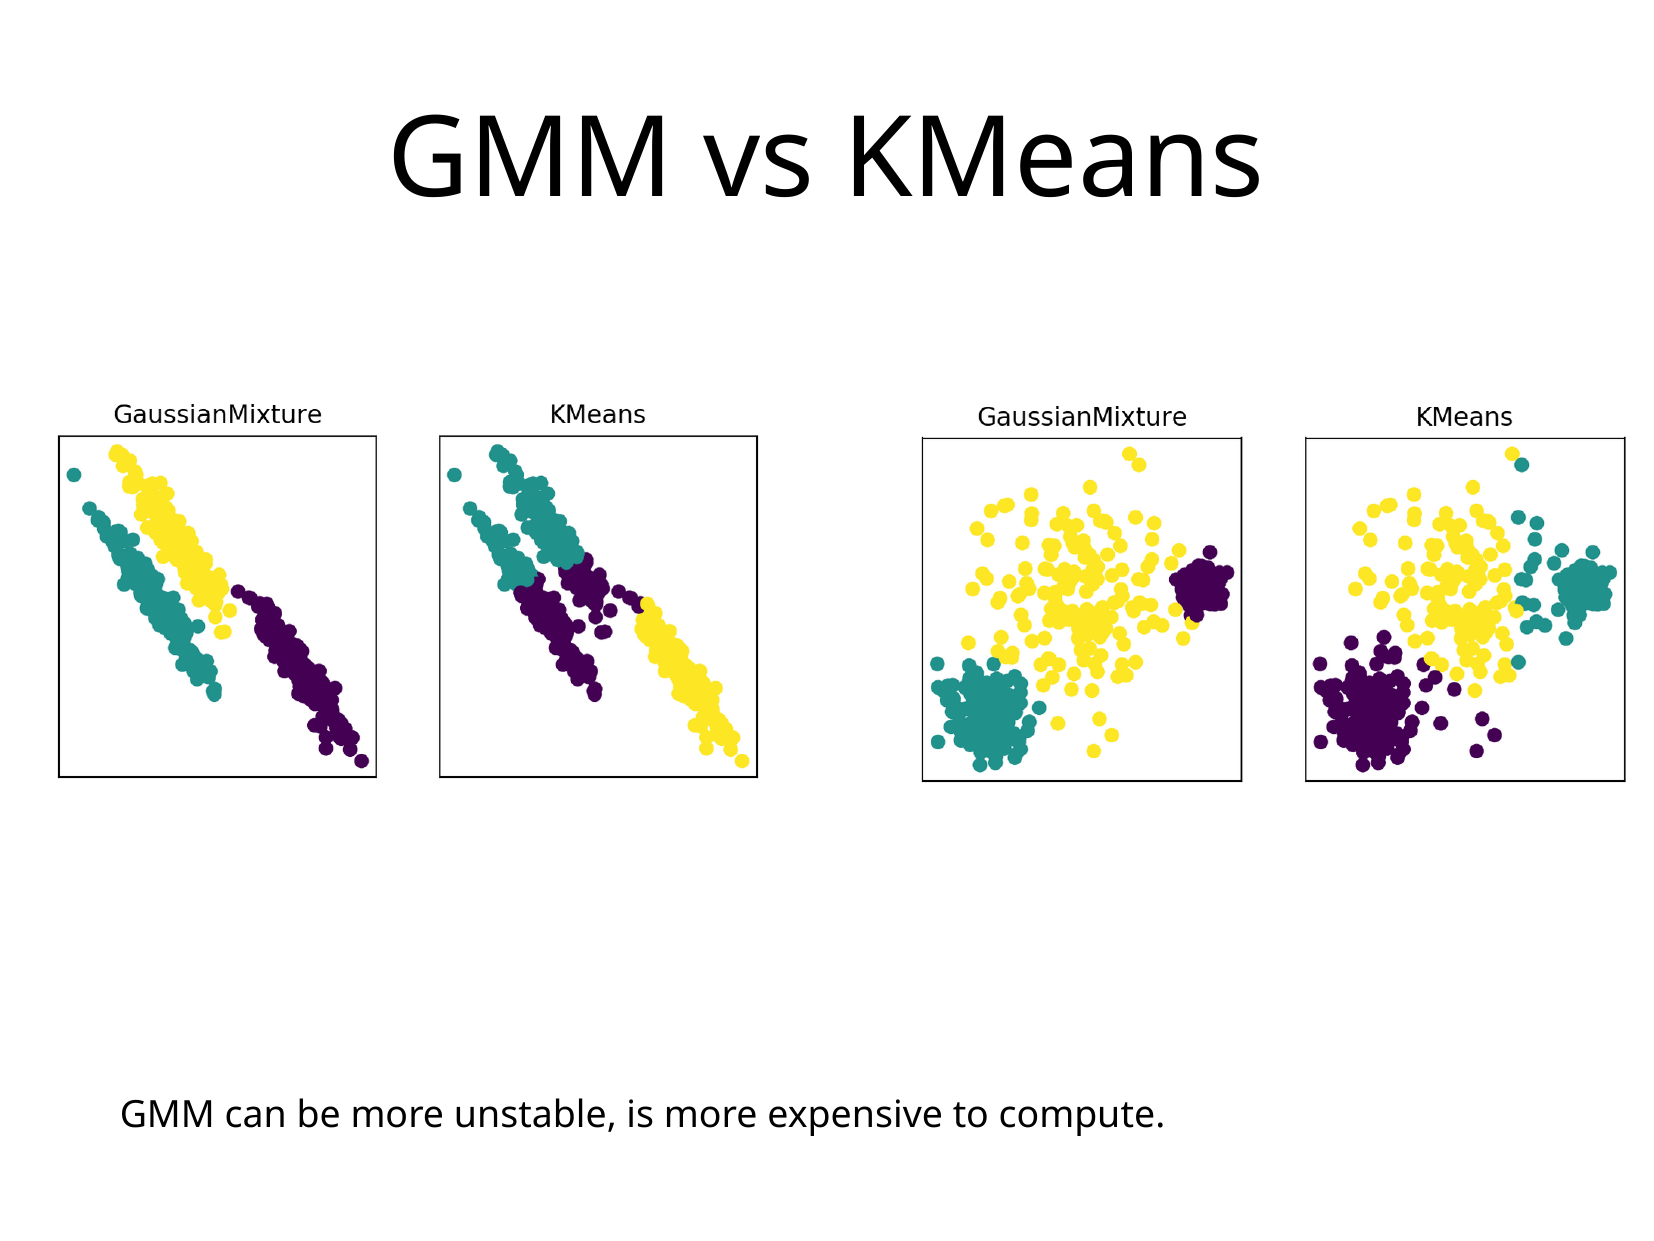

# GMM vs KMeans
GMM can be more unstable, is more expensive to compute.